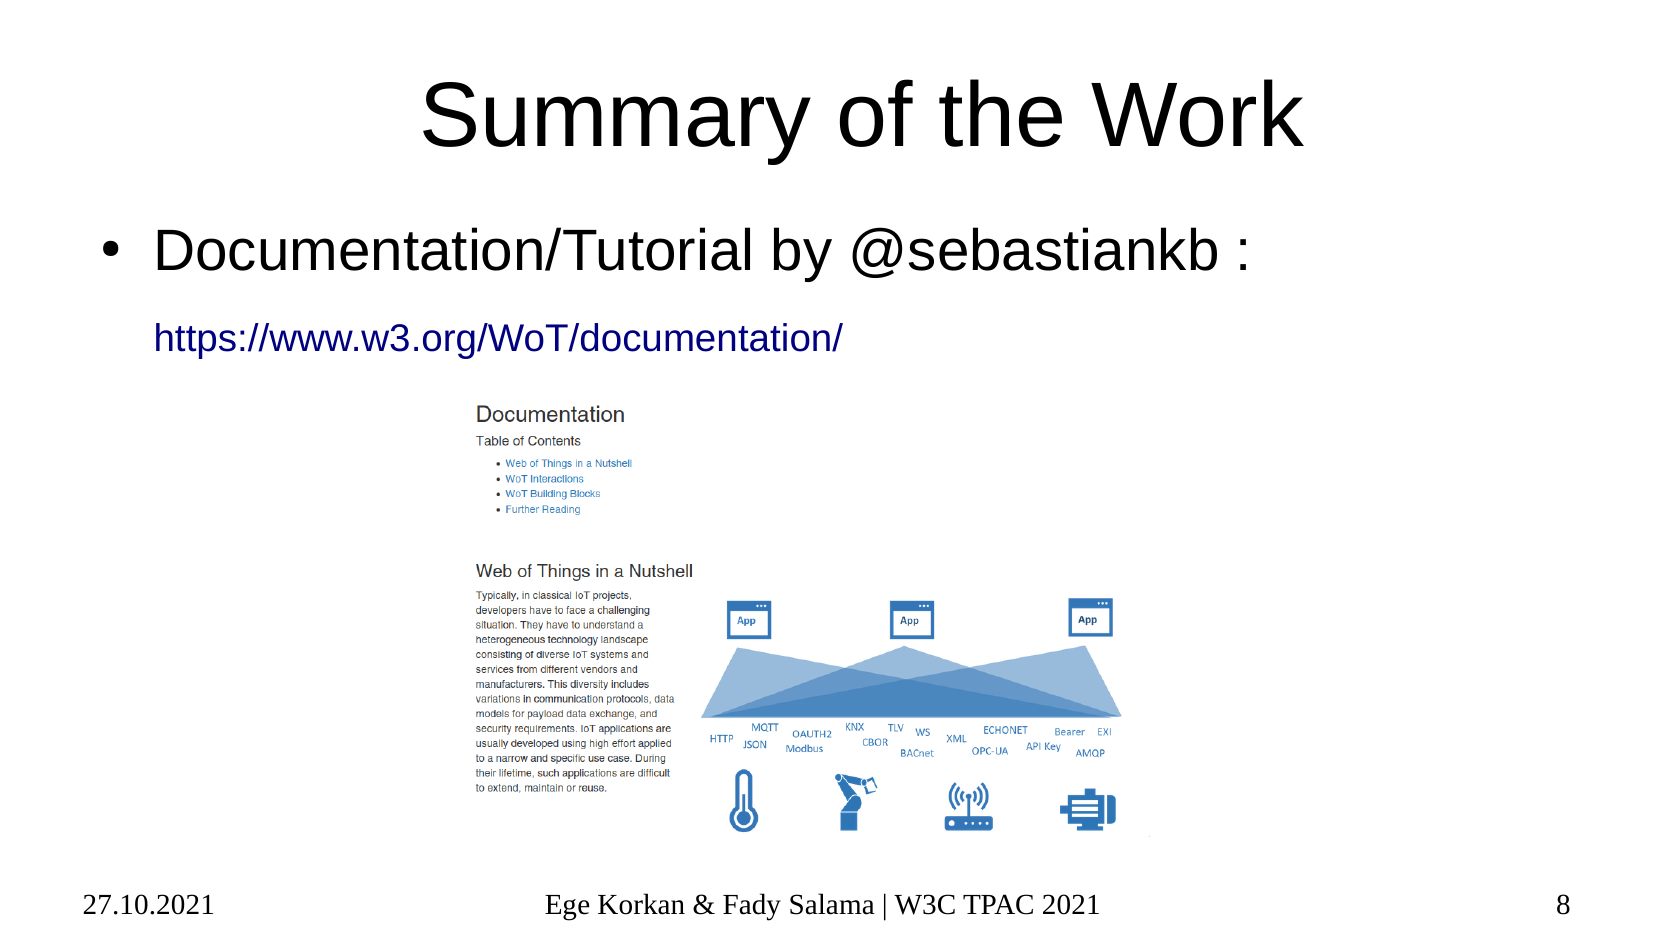

# Summary of the Work
Documentation/Tutorial by @sebastiankb :
https://www.w3.org/WoT/documentation/
27.10.2021
Ege Korkan & Fady Salama | W3C TPAC 2021
8